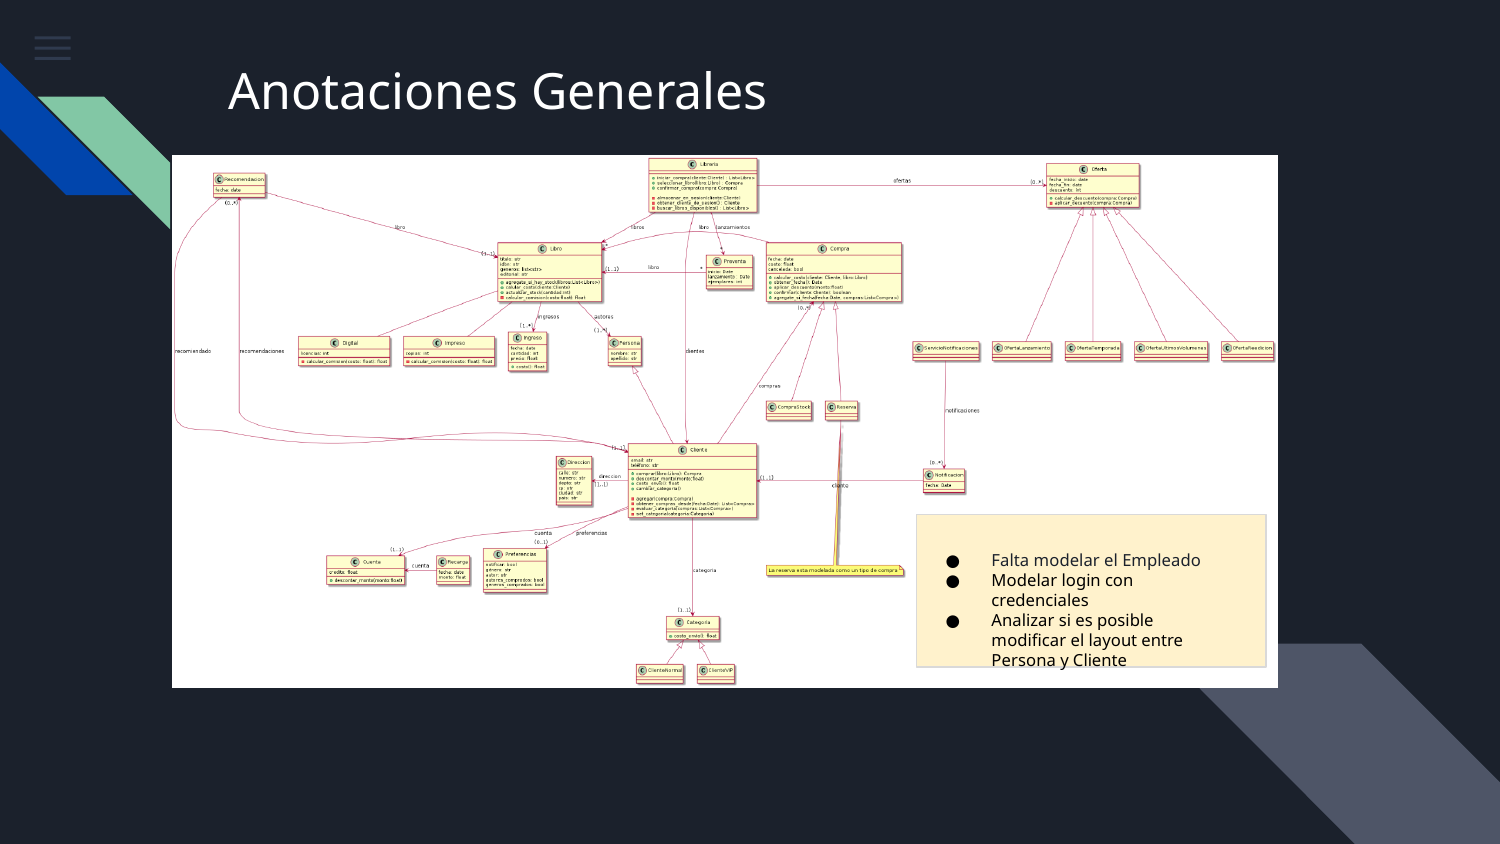

# Anotaciones Generales
Falta modelar el Empleado
Modelar login con credenciales
Analizar si es posible modificar el layout entre Persona y Cliente